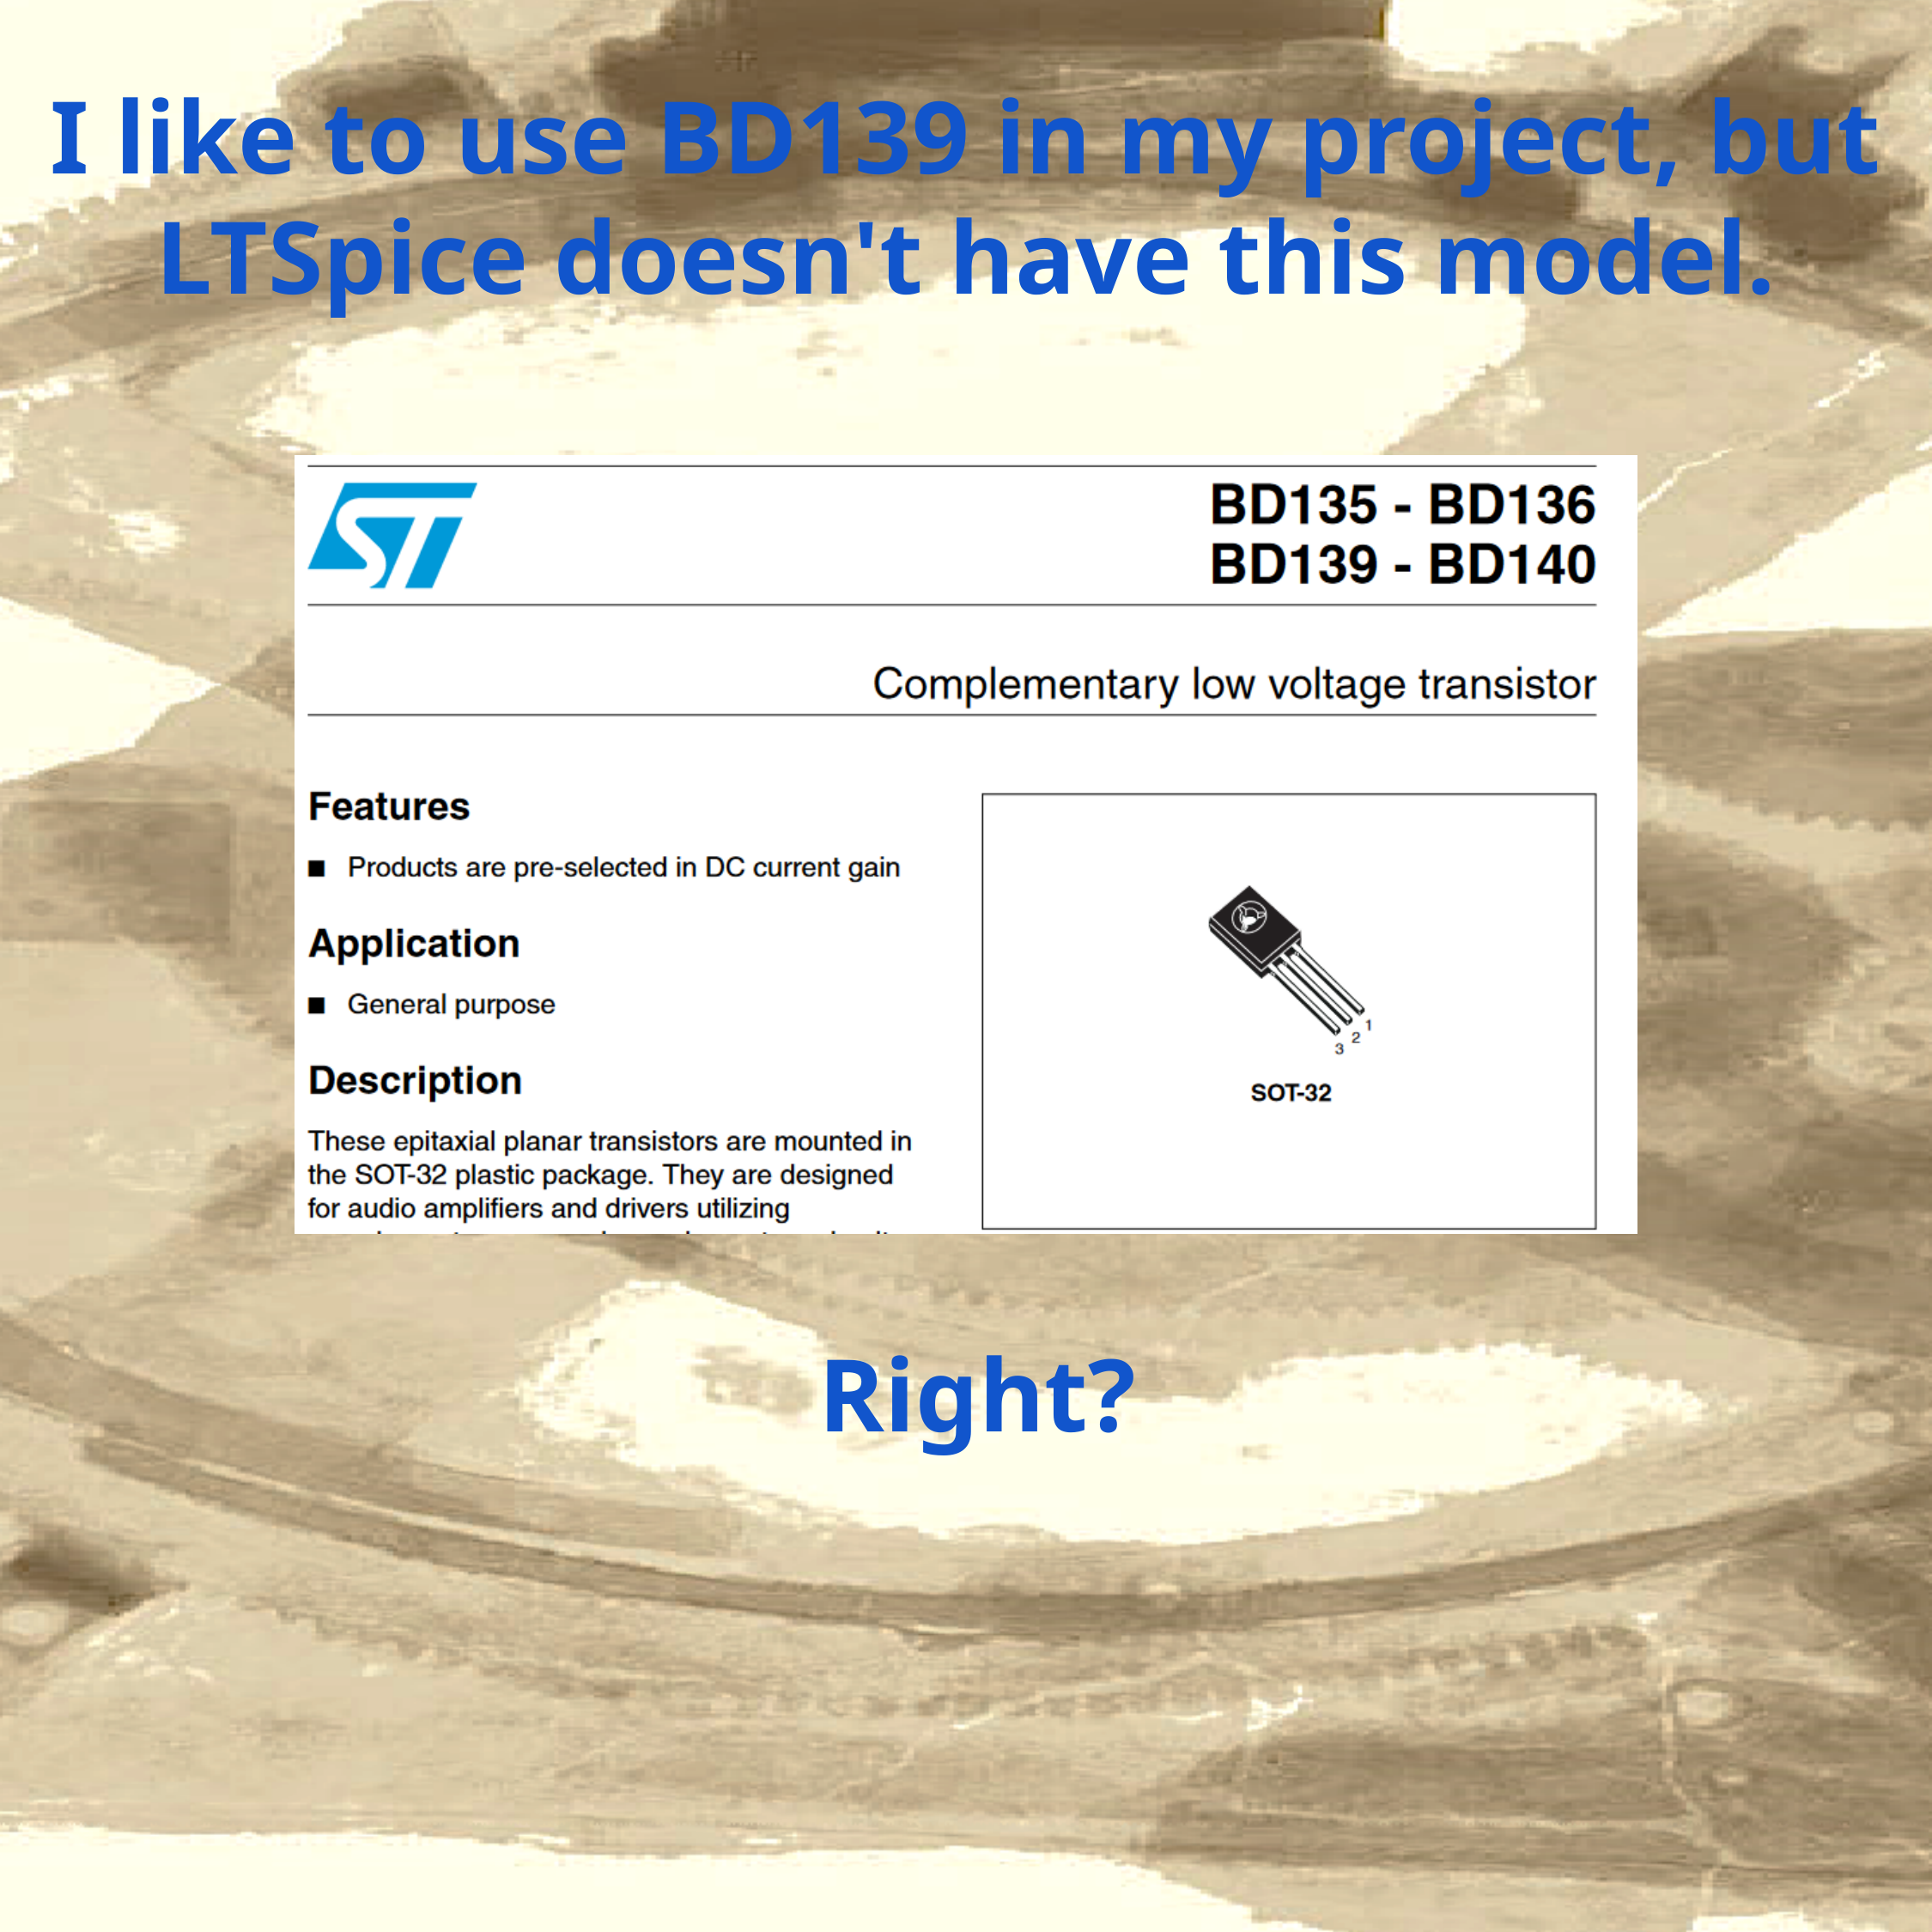

I like to use BD139 in my project, but LTSpice doesn't have this model.
Right?